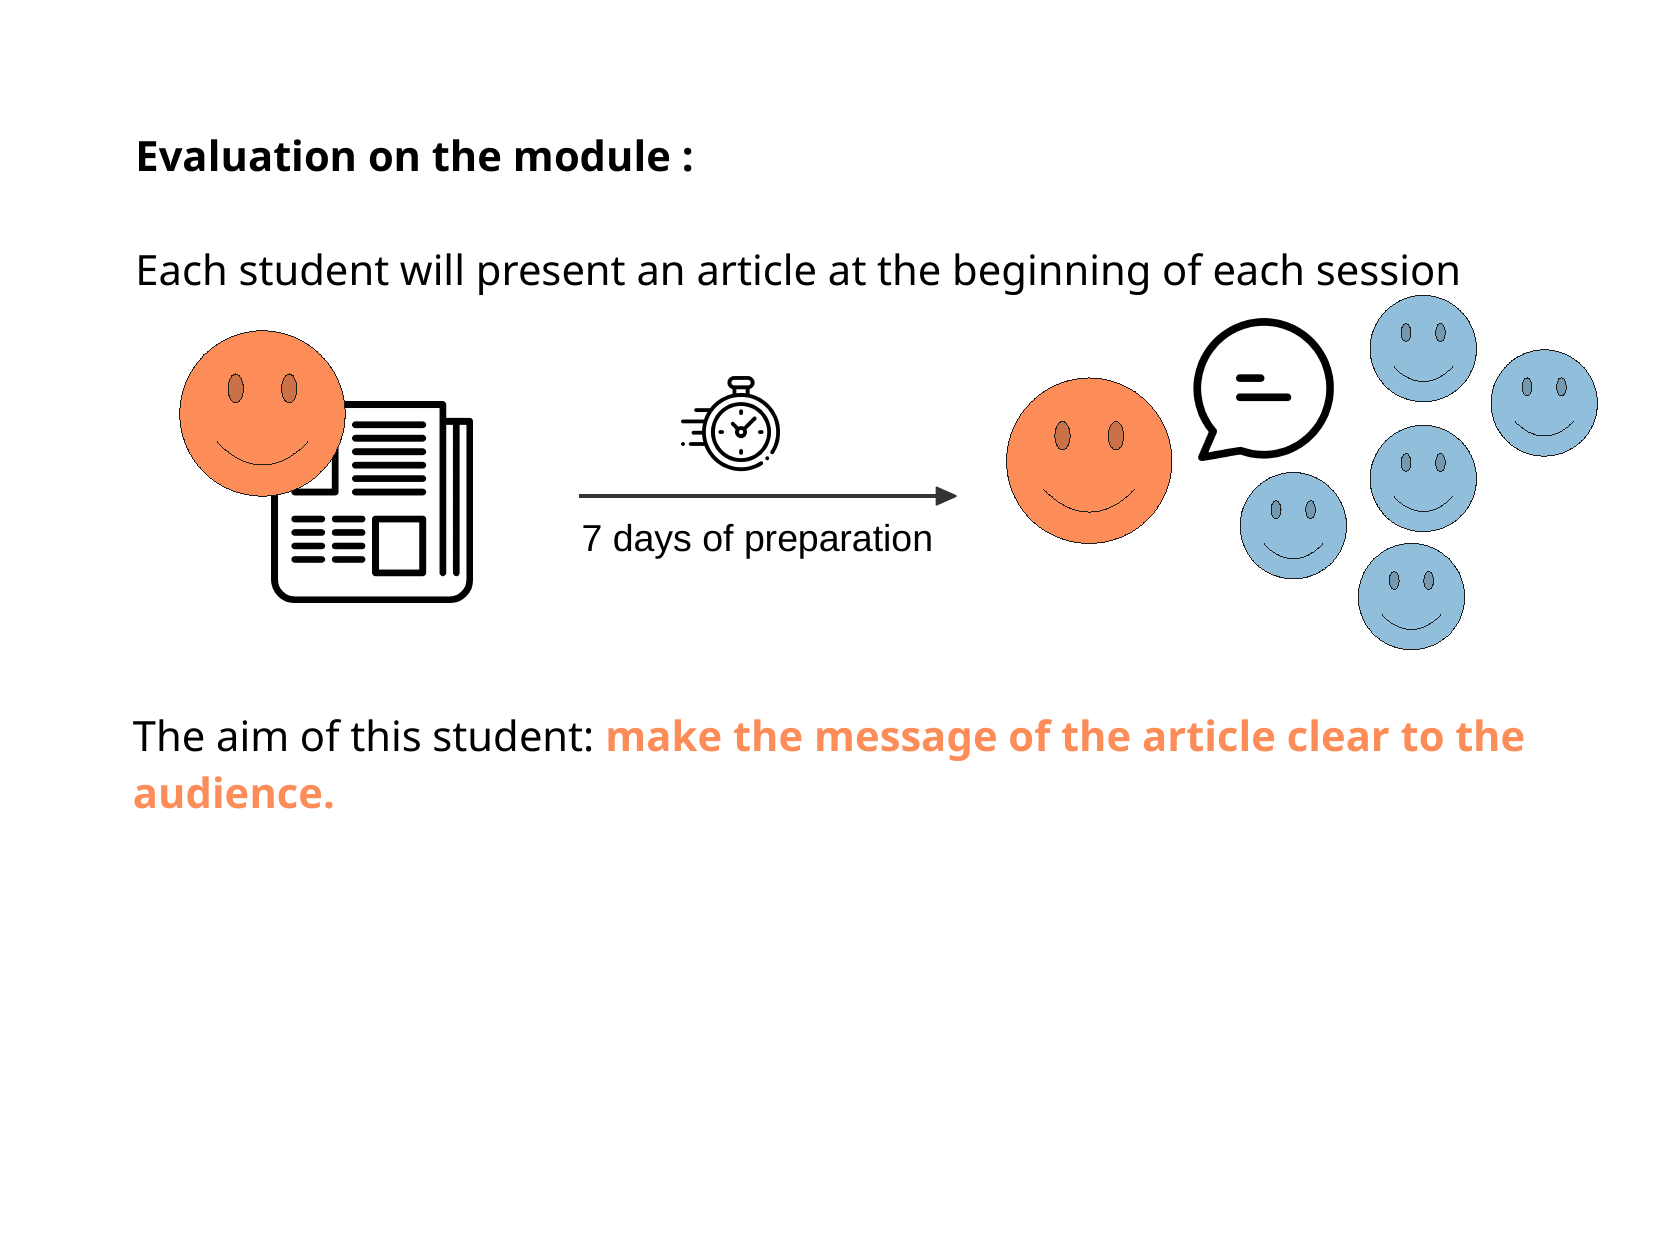

Evaluation on the module :
Each student will present an article at the beginning of each session
7 days of preparation
The aim of this student: make the message of the article clear to the audience.